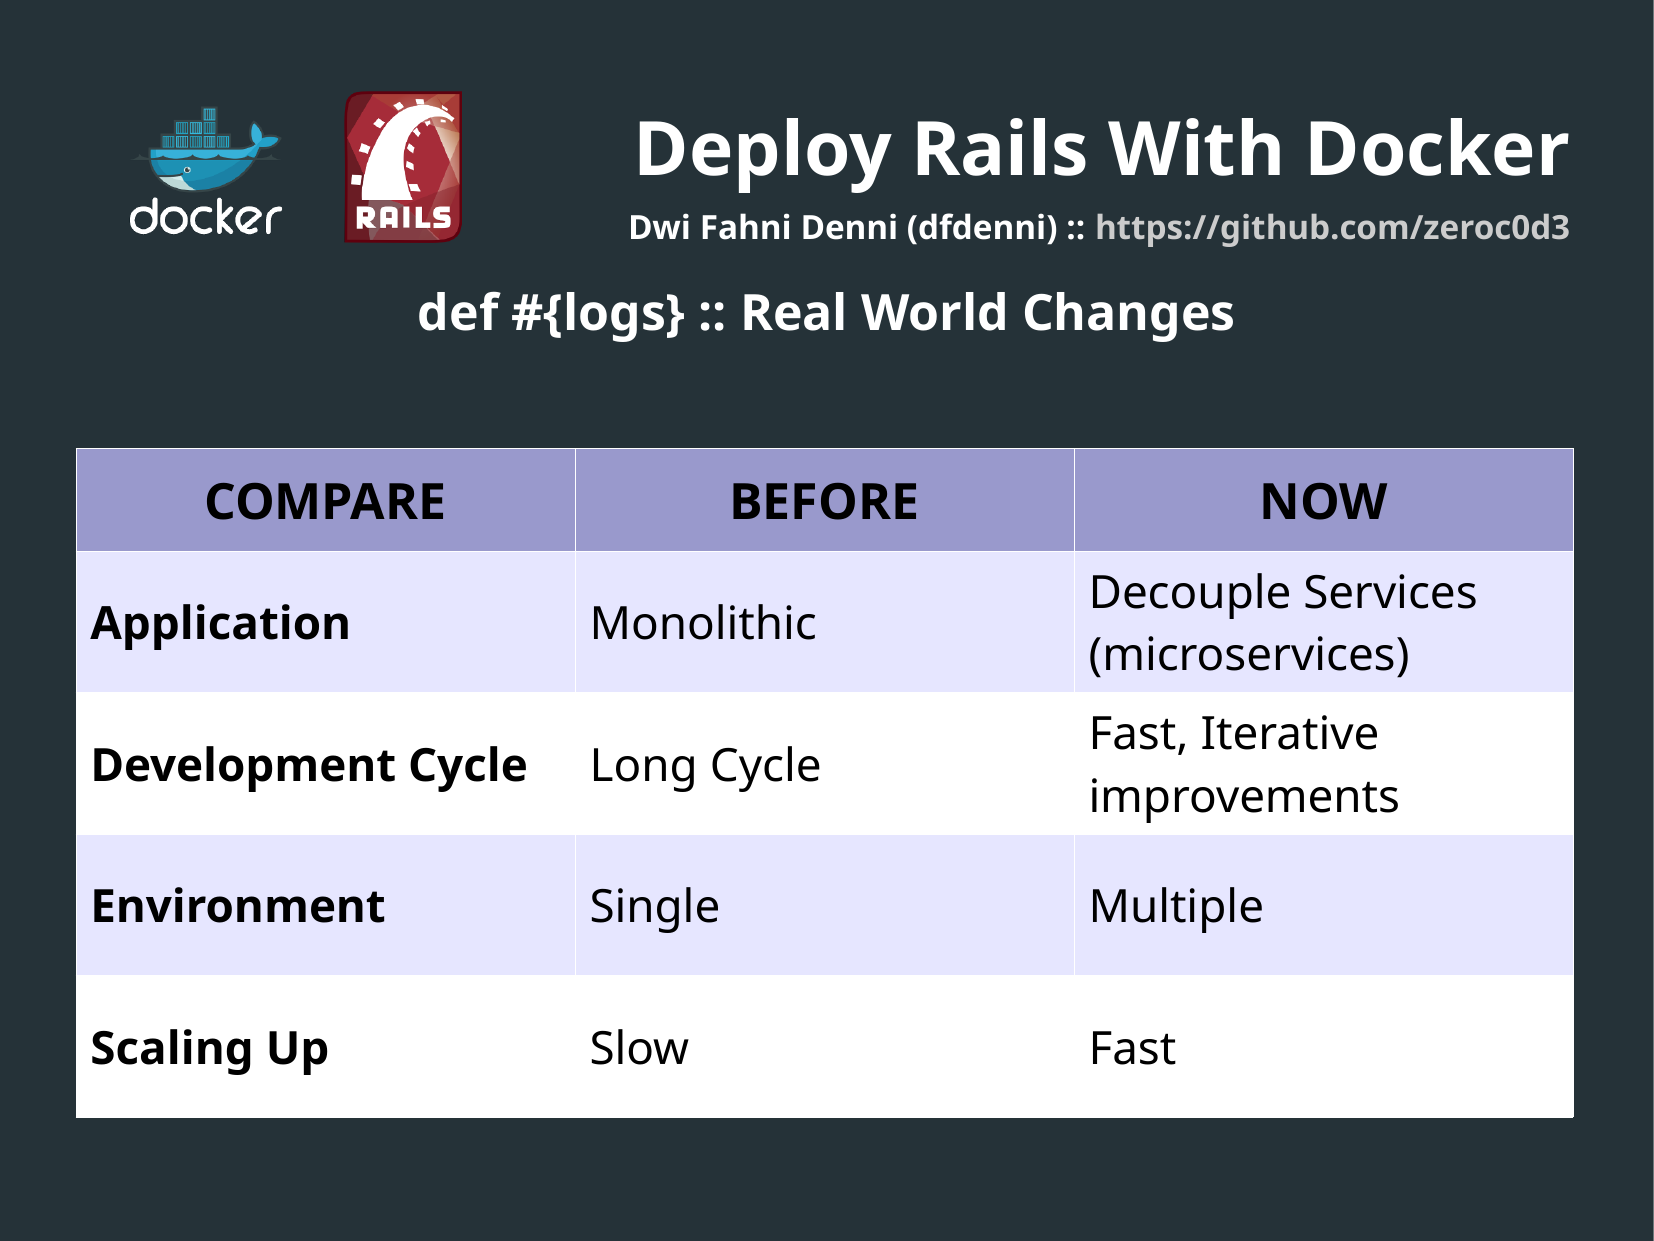

Deploy Rails With Docker
Dwi Fahni Denni (dfdenni) :: https://github.com/zeroc0d3
# def #{logs} :: Real World Changes
| COMPARE | BEFORE | NOW |
| --- | --- | --- |
| Application | Monolithic | Decouple Services (microservices) |
| Development Cycle | Long Cycle | Fast, Iterative improvements |
| Environment | Single | Multiple |
| Scaling Up | Slow | Fast |